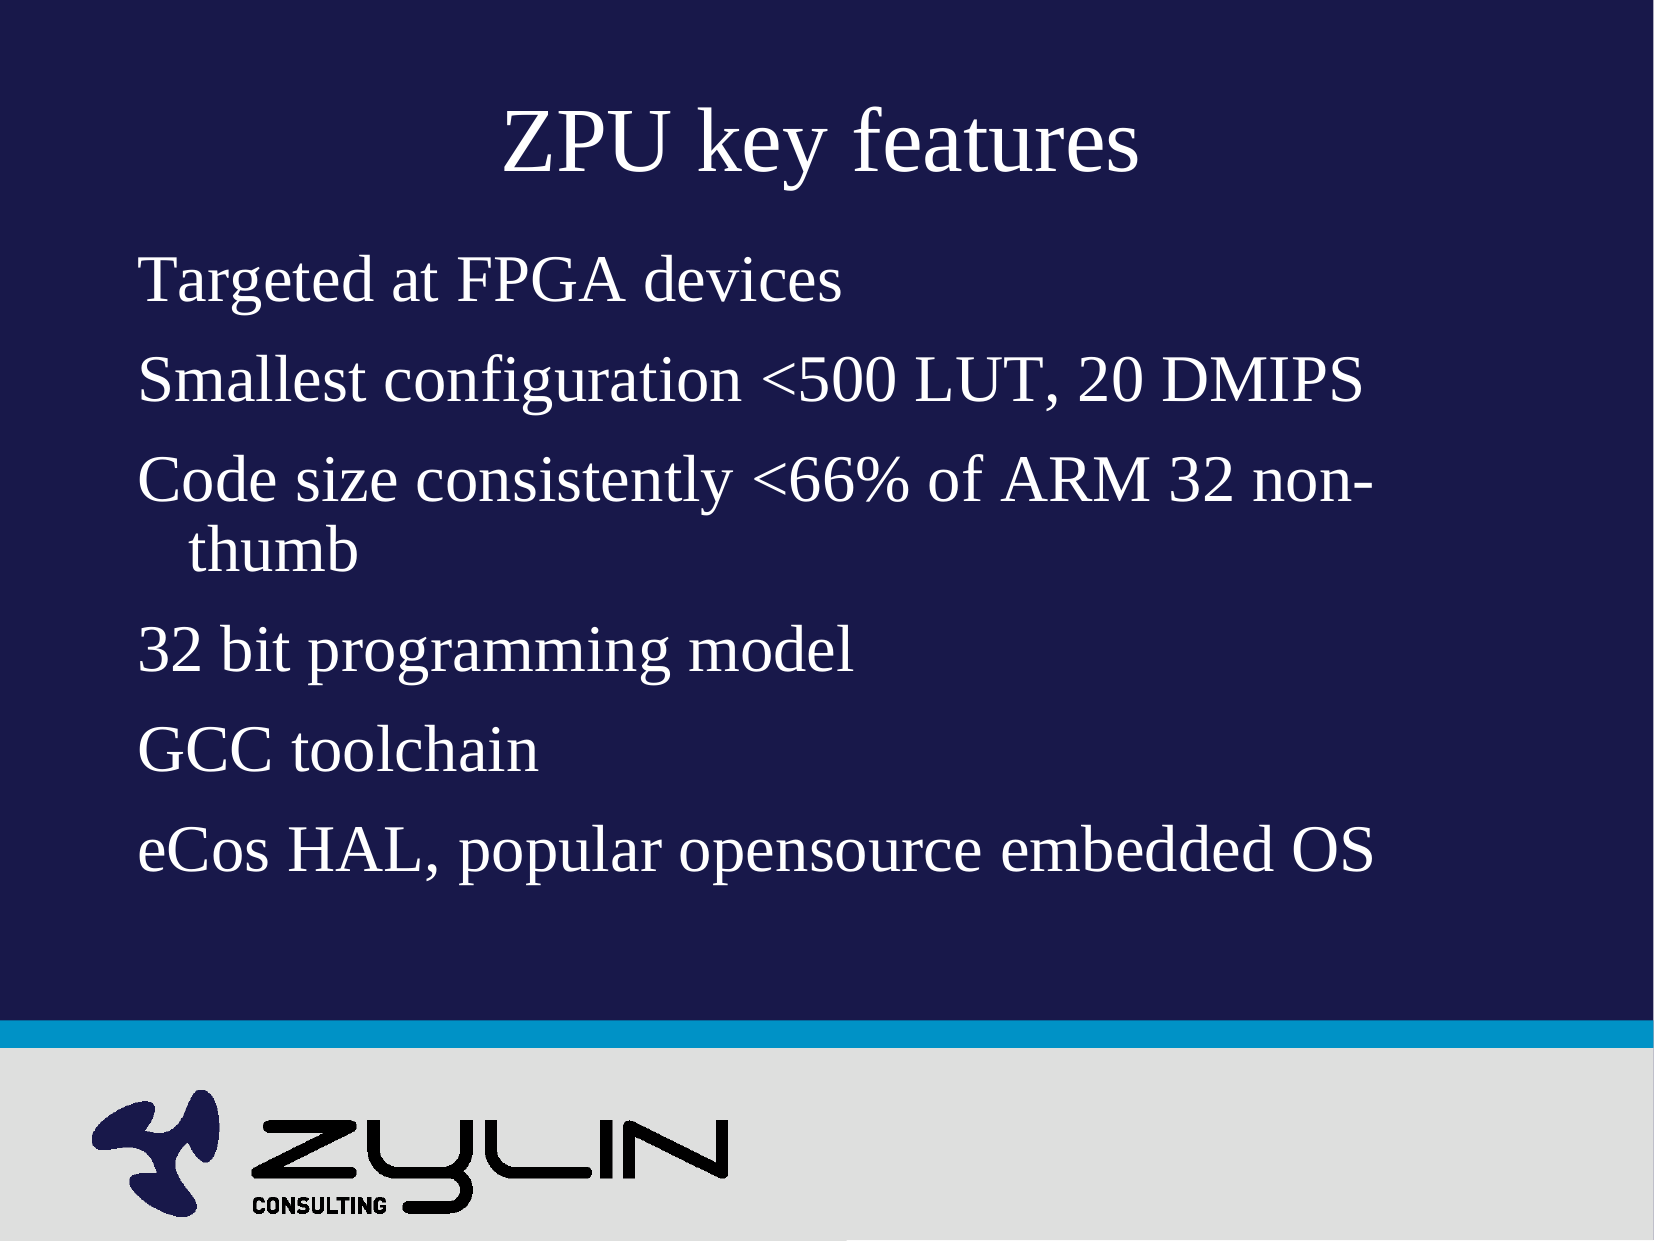

# ZPU key features
Targeted at FPGA devices
Smallest configuration <500 LUT, 20 DMIPS
Code size consistently <66% of ARM 32 non-thumb
32 bit programming model
GCC toolchain
eCos HAL, popular opensource embedded OS